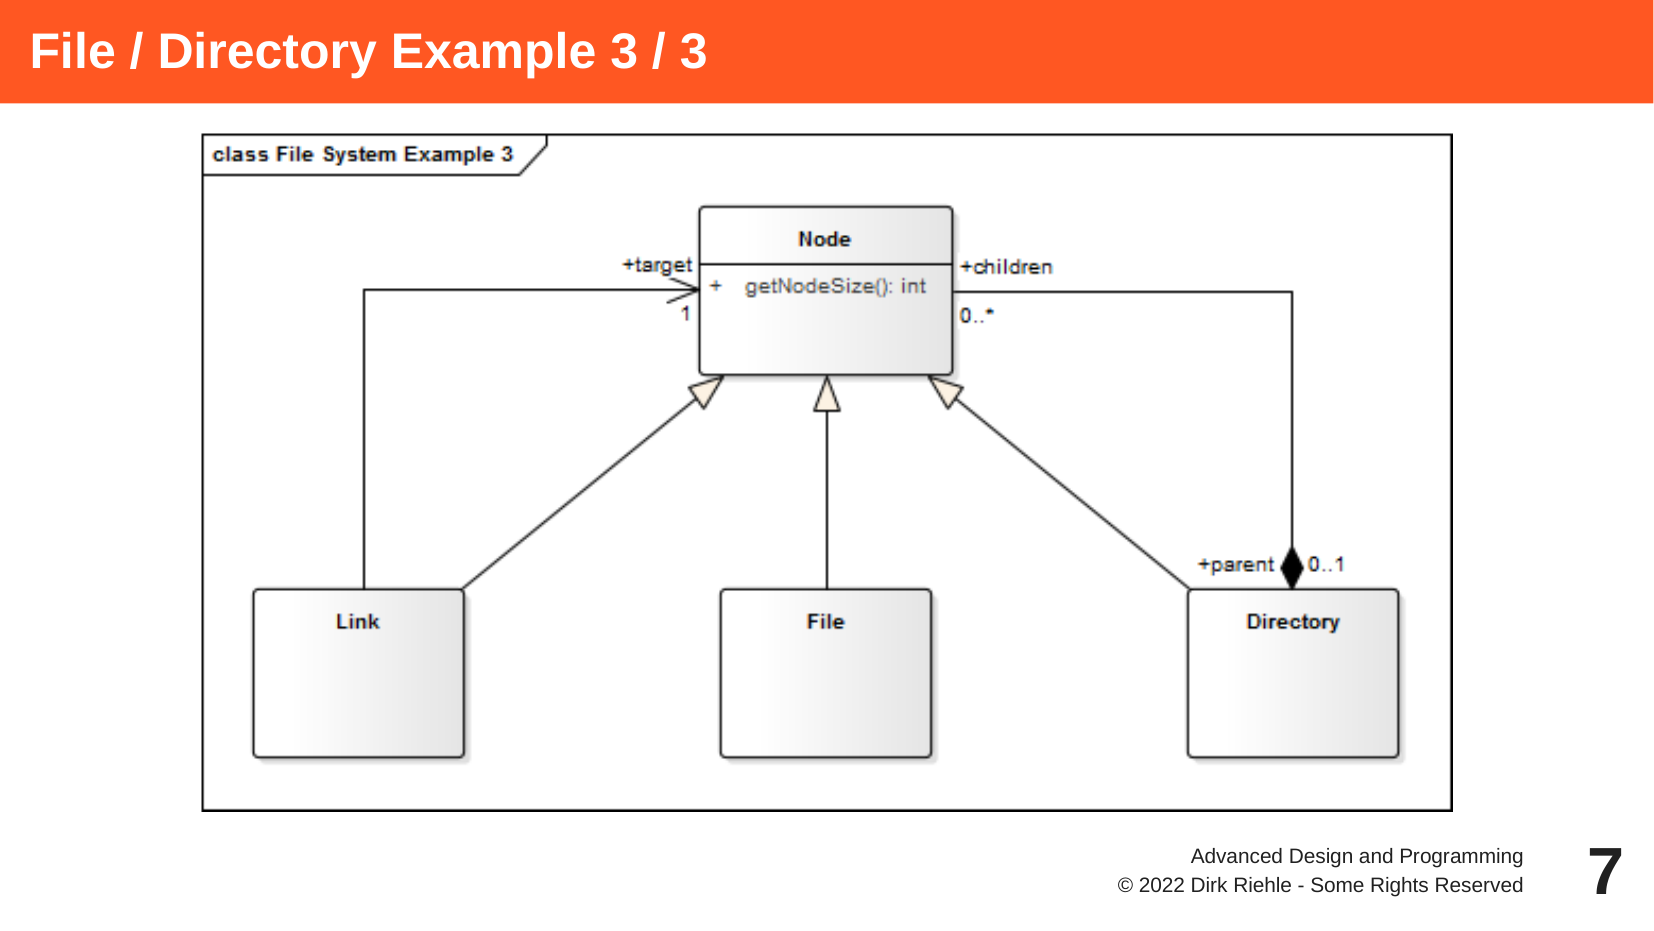

# File / Directory Example 3 / 3
Advanced Design and Programming
7
© 2022 Dirk Riehle - Some Rights Reserved